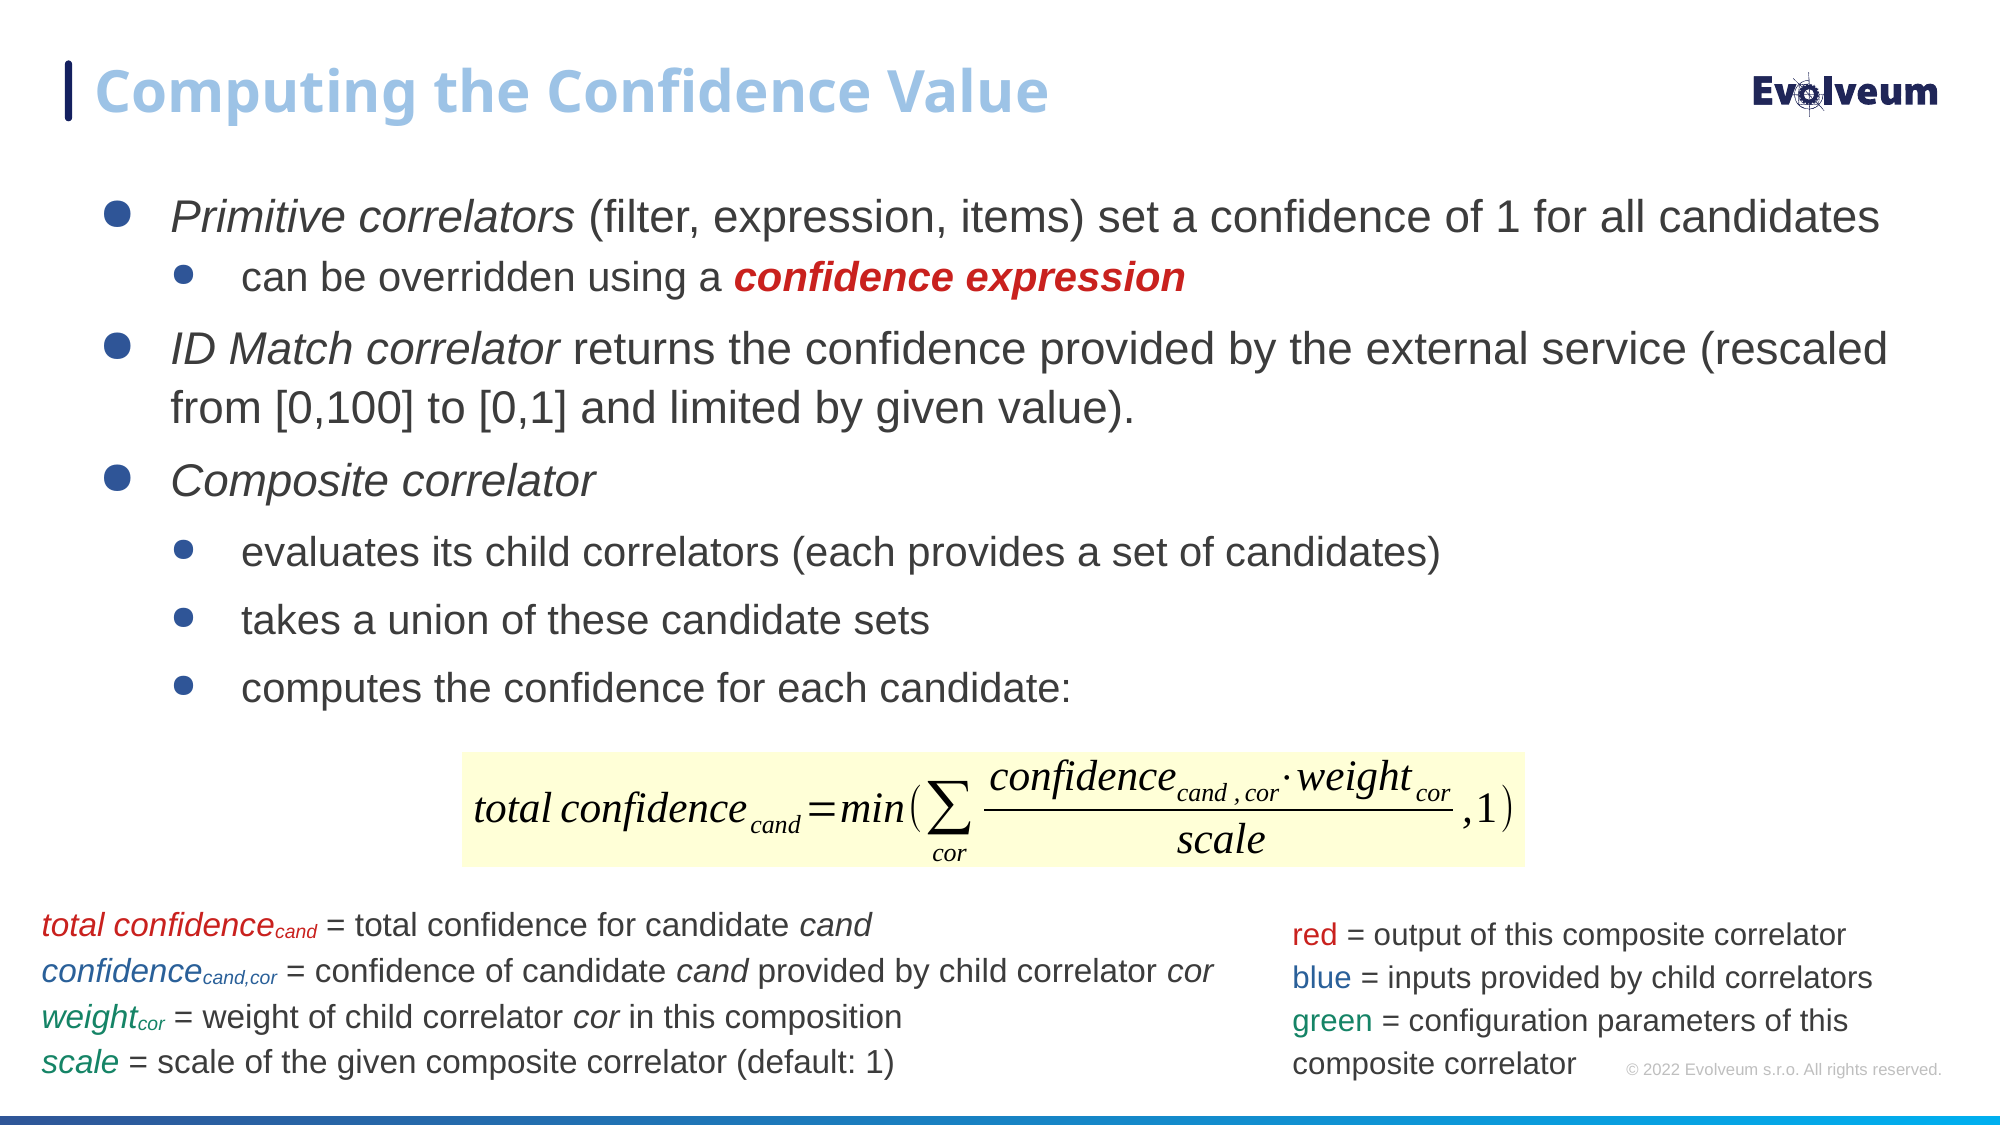

# Computing the Confidence Value
Primitive correlators (filter, expression, items) set a confidence of 1 for all candidates
can be overridden using a confidence expression
ID Match correlator returns the confidence provided by the external service (rescaled from [0,100] to [0,1] and limited by given value).
Composite correlator
evaluates its child correlators (each provides a set of candidates)
takes a union of these candidate sets
computes the confidence for each candidate:
total confidencecand = total confidence for candidate cand
confidencecand,cor = confidence of candidate cand provided by child correlator cor
weightcor = weight of child correlator cor in this composition
scale = scale of the given composite correlator (default: 1)
red = output of this composite correlator
blue = inputs provided by child correlators
green = configuration parameters of this composite correlator